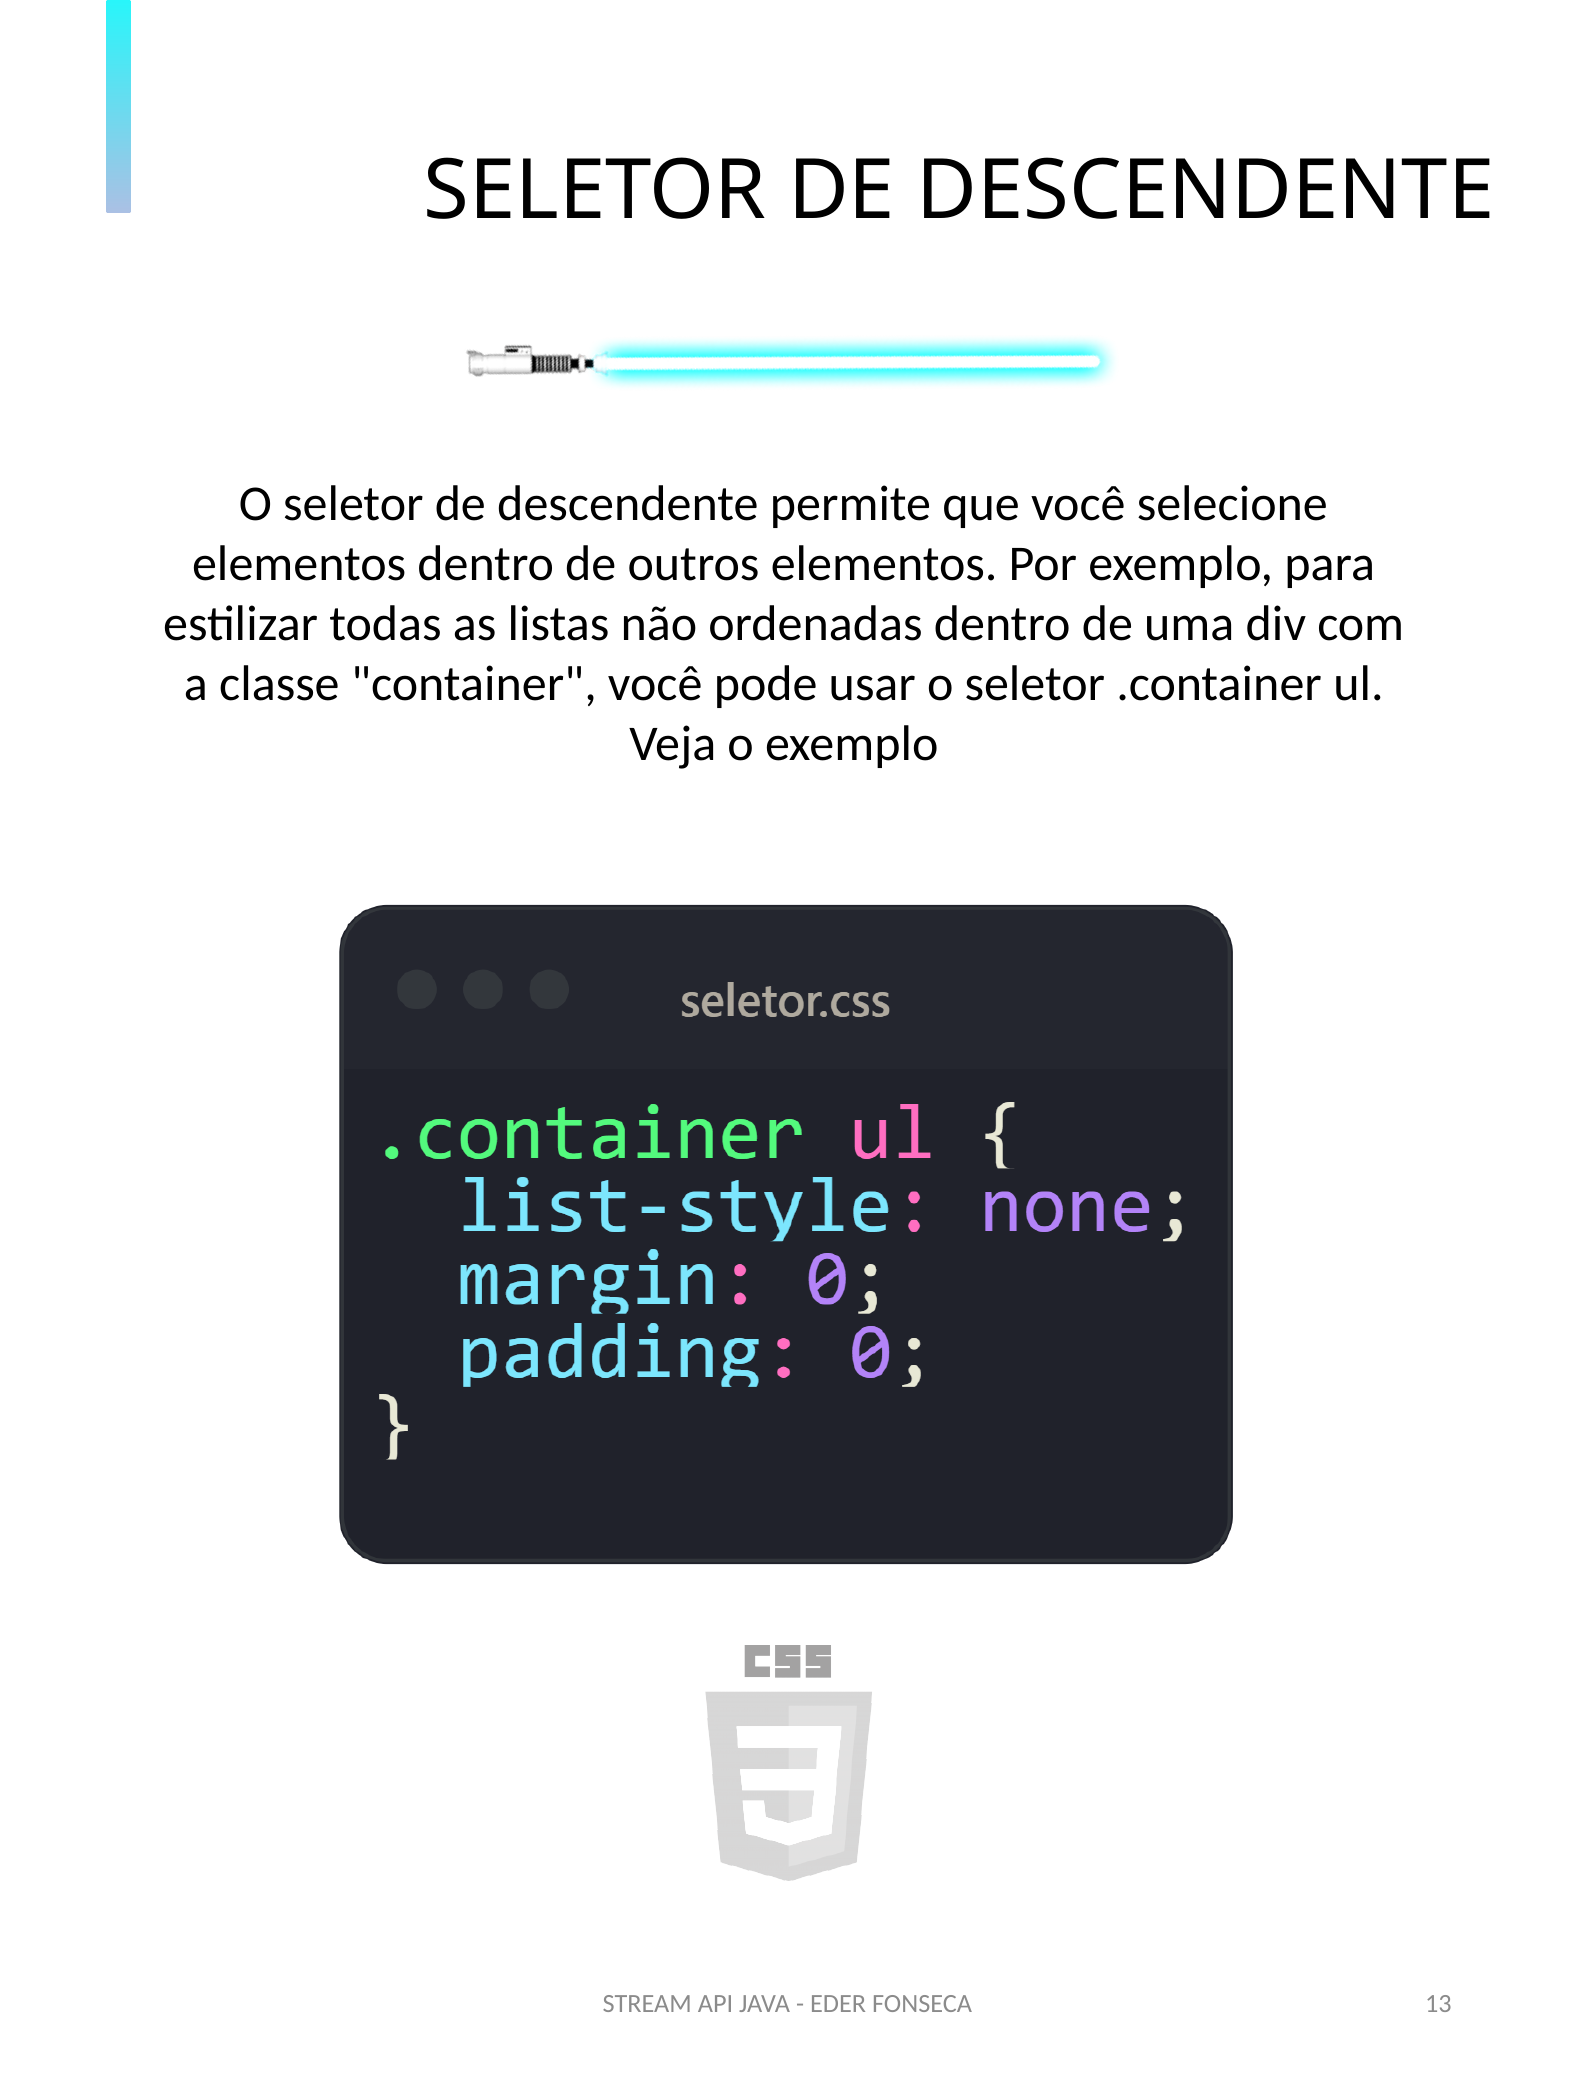

SELETOR DE DESCENDENTE
O seletor de descendente permite que você selecione elementos dentro de outros elementos. Por exemplo, para estilizar todas as listas não ordenadas dentro de uma div com a classe "container", você pode usar o seletor .container ul. Veja o exemplo
STREAM API JAVA - EDER FONSECA
13